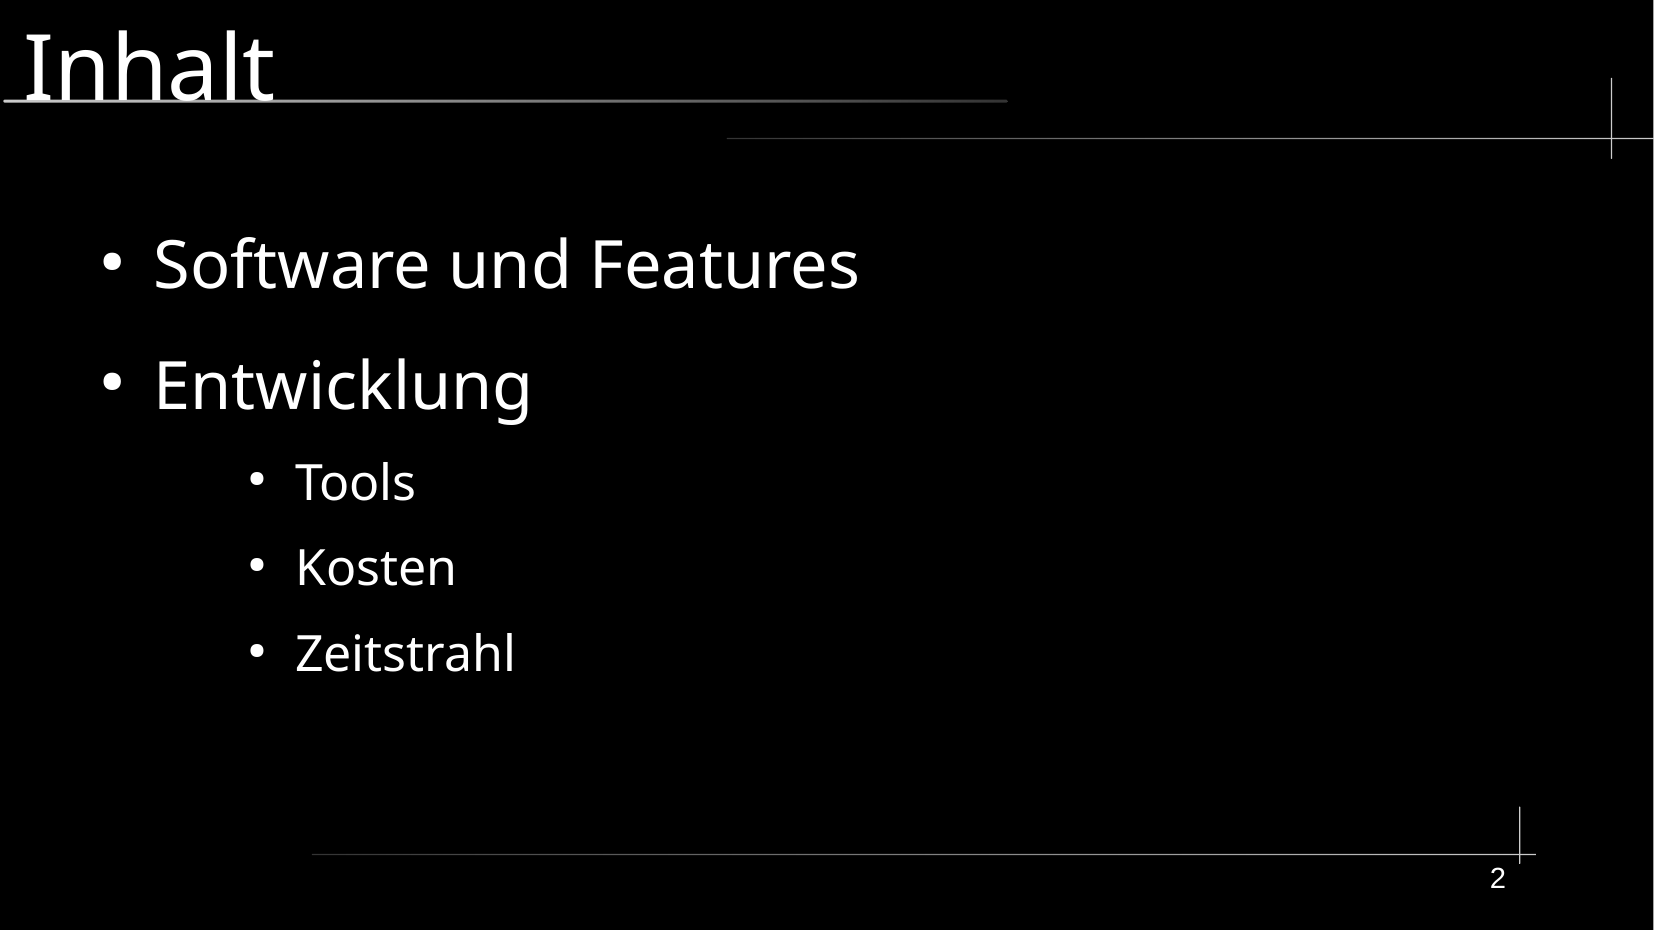

# Inhalt
Software und Features
Entwicklung
Tools
Kosten
Zeitstrahl
2